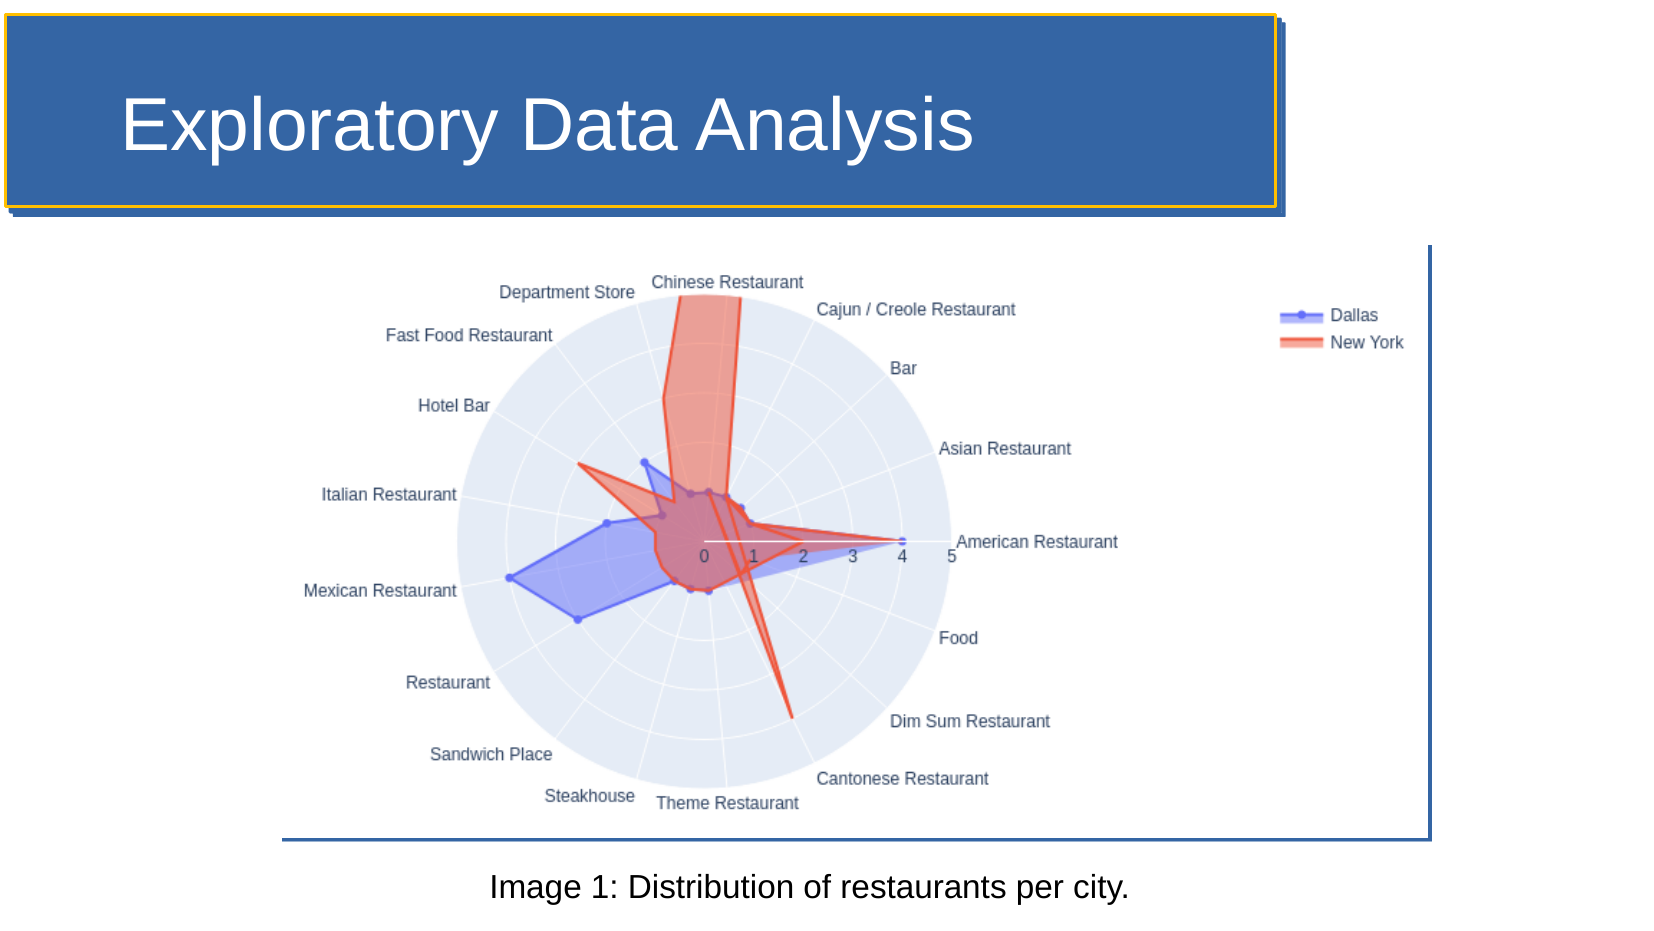

# Exploratory Data Analysis
Image 1: Distribution of restaurants per city.